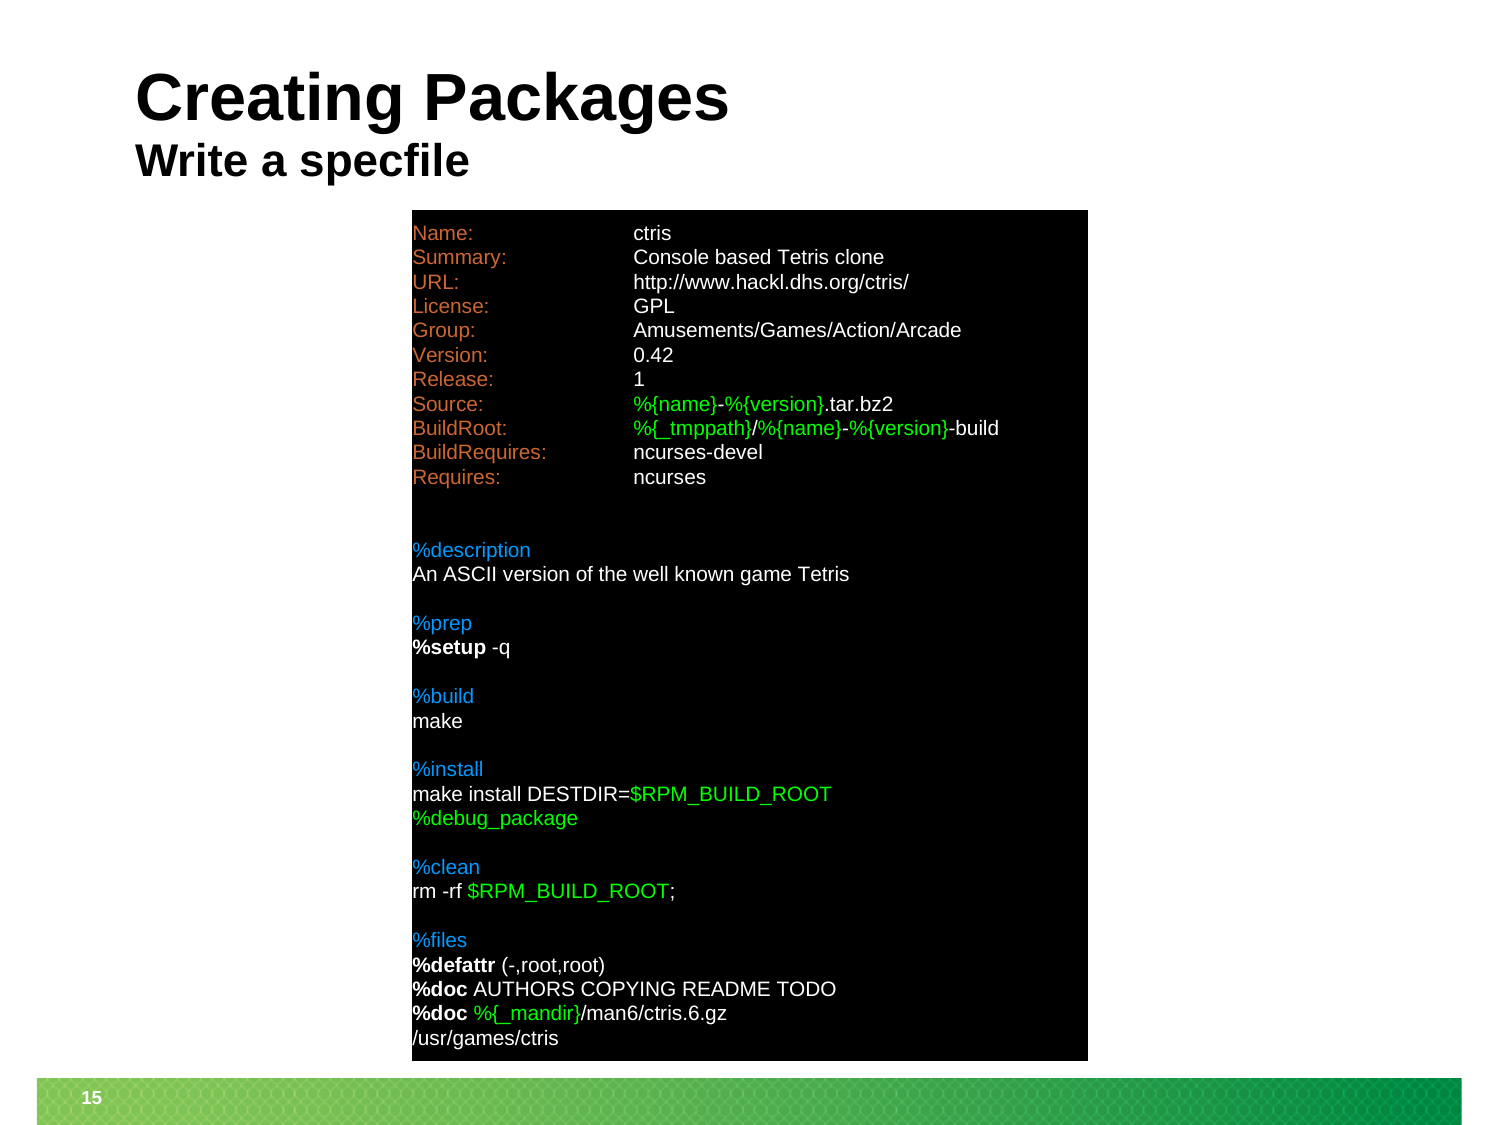

# Creating Packages Write a specfile
Name:			ctris
Summary:		Console based Tetris clone
URL:			http://www.hackl.dhs.org/ctris/
License: 		GPL
Group: 		Amusements/Games/Action/Arcade
Version: 		0.42
Release: 		1
Source: 		%{name}-%{version}.tar.bz2
BuildRoot:		%{_tmppath}/%{name}-%{version}-build
BuildRequires: 		ncurses-devel
Requires: 		ncurses
%description
An ASCII version of the well known game Tetris
%prep
%setup -q
%build
make
%install
make install DESTDIR=$RPM_BUILD_ROOT
%debug_package
%clean
rm -rf $RPM_BUILD_ROOT;
%files
%defattr (-,root,root)
%doc AUTHORS COPYING README TODO
%doc %{_mandir}/man6/ctris.6.gz
/usr/games/ctris